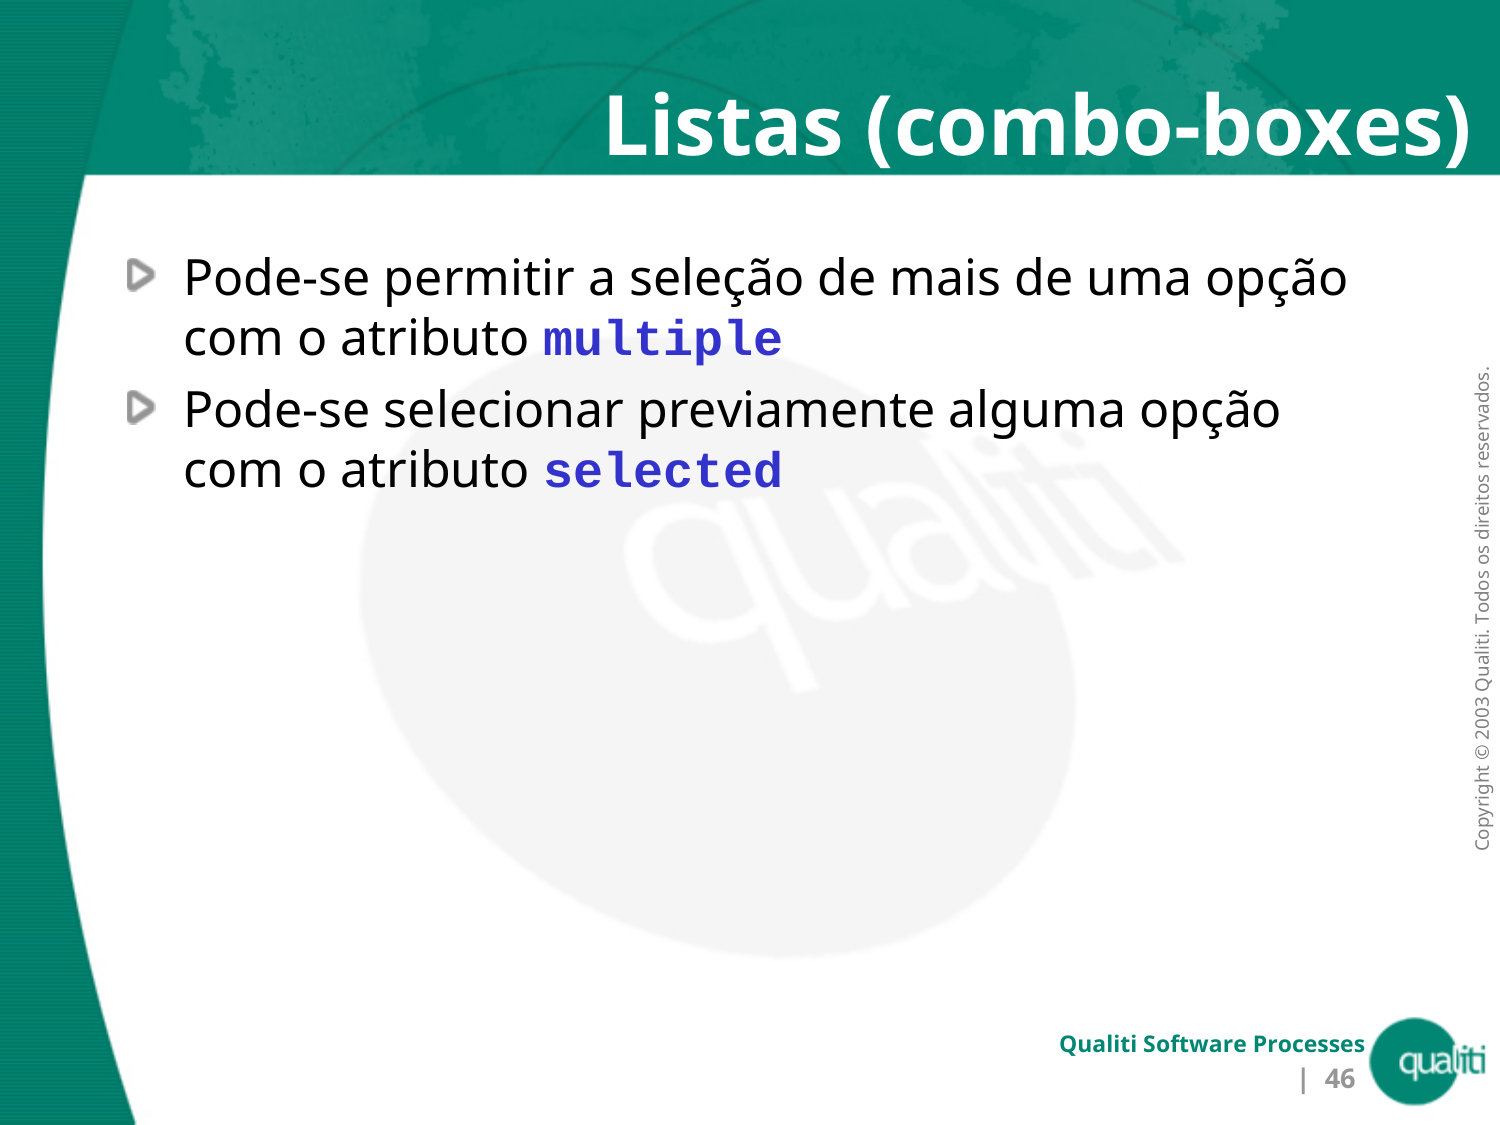

Listas (combo-boxes)‏
# Pode-se permitir a seleção de mais de uma opção com o atributo multiple
Pode-se selecionar previamente alguma opção com o atributo selected